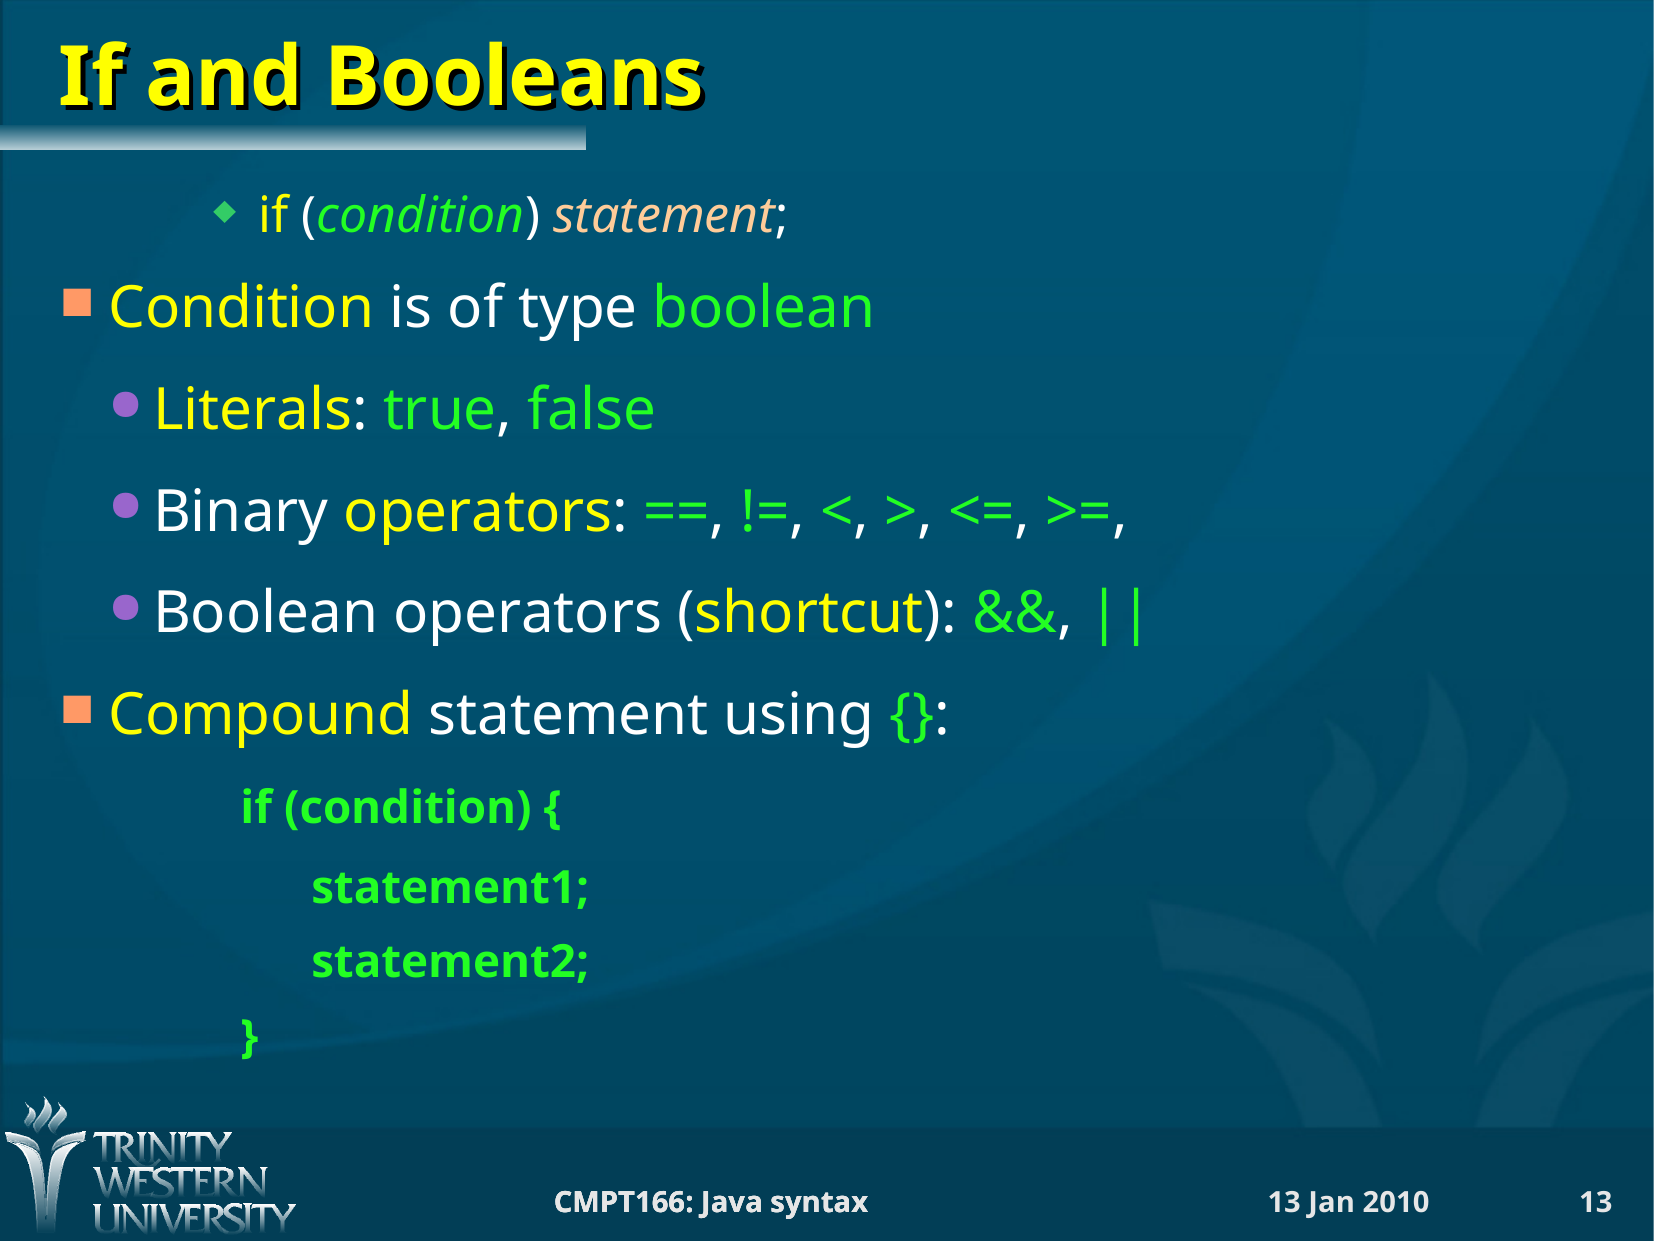

# If and Booleans
if (condition) statement;
Condition is of type boolean
Literals: true, false
Binary operators: ==, !=, <, >, <=, >=,
Boolean operators (shortcut): &&, ||
Compound statement using {}:
if (condition) {
statement1;
statement2;
}
CMPT166: Java syntax
13 Jan 2010
13